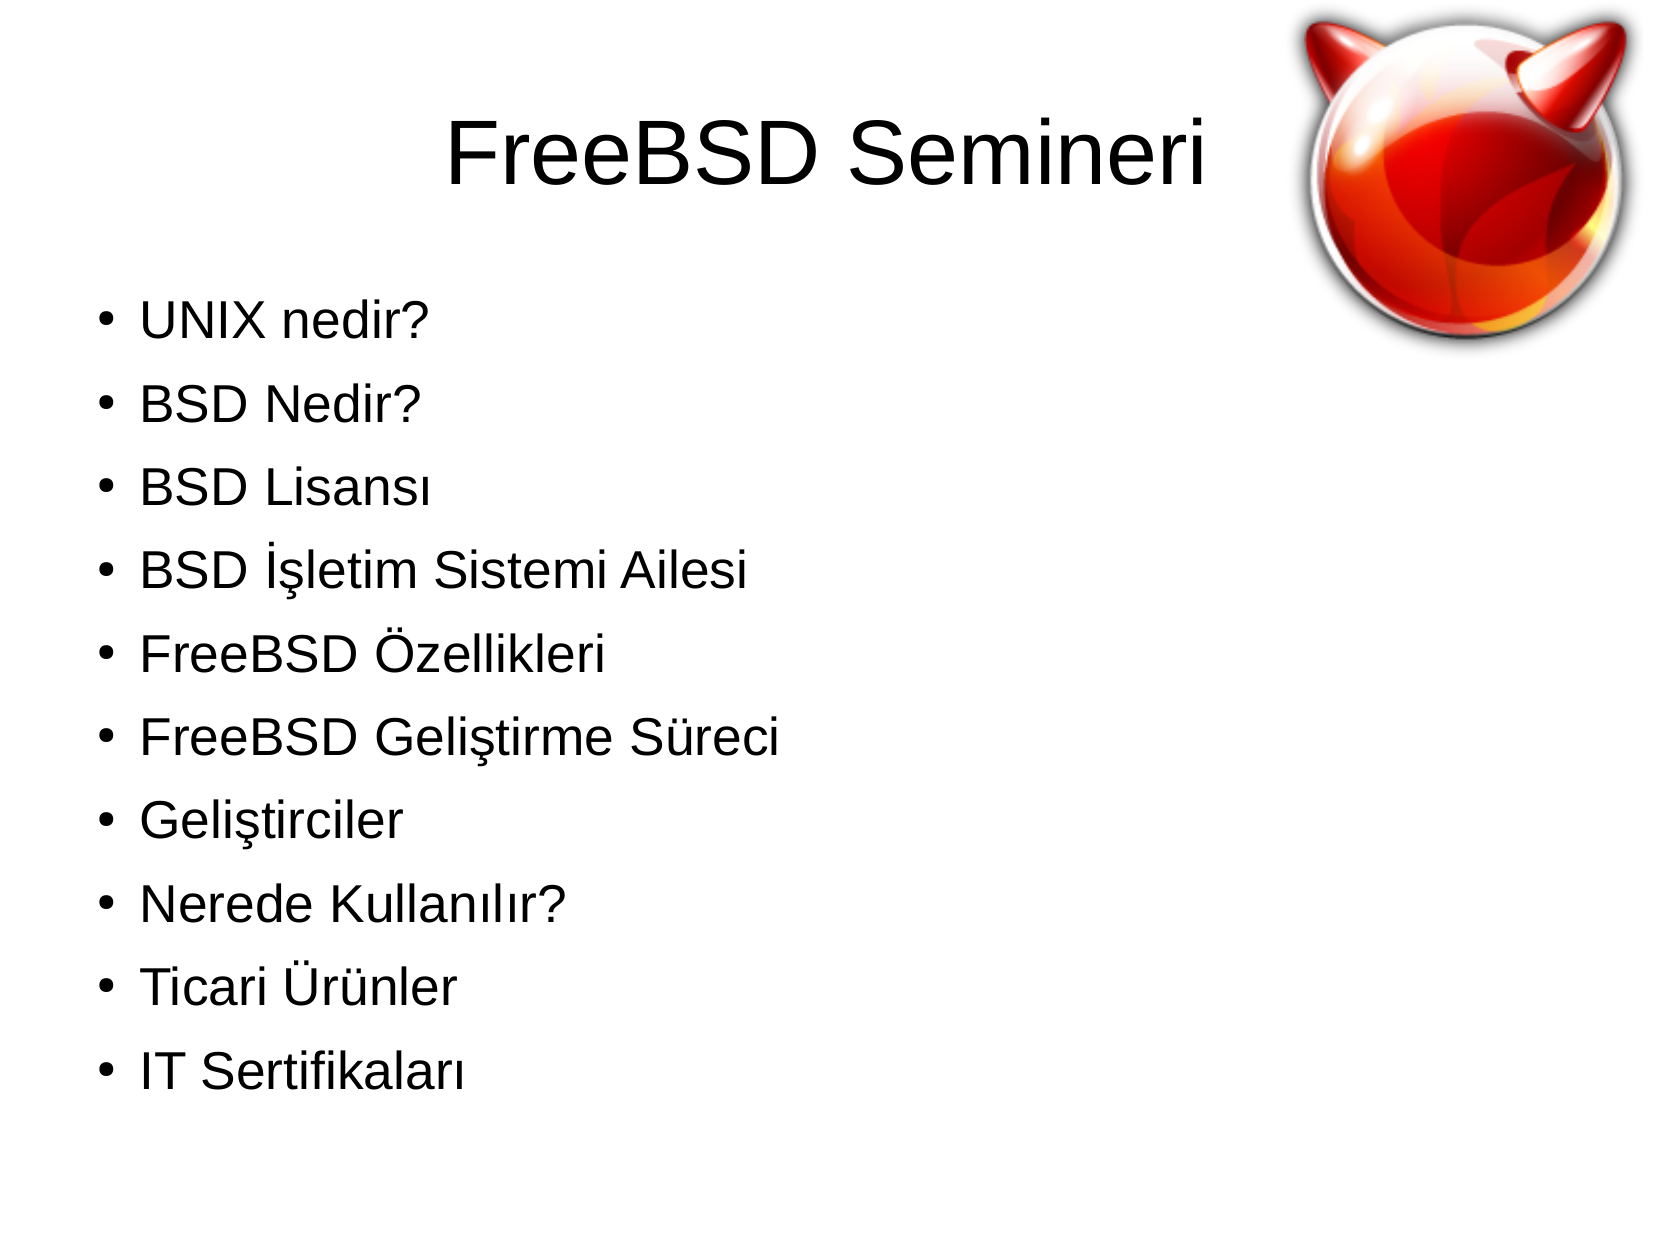

# FreeBSD Semineri
UNIX nedir?
BSD Nedir?
BSD Lisansı
BSD İşletim Sistemi Ailesi
FreeBSD Özellikleri
FreeBSD Geliştirme Süreci
Geliştirciler
Nerede Kullanılır?
Ticari Ürünler
IT Sertifikaları